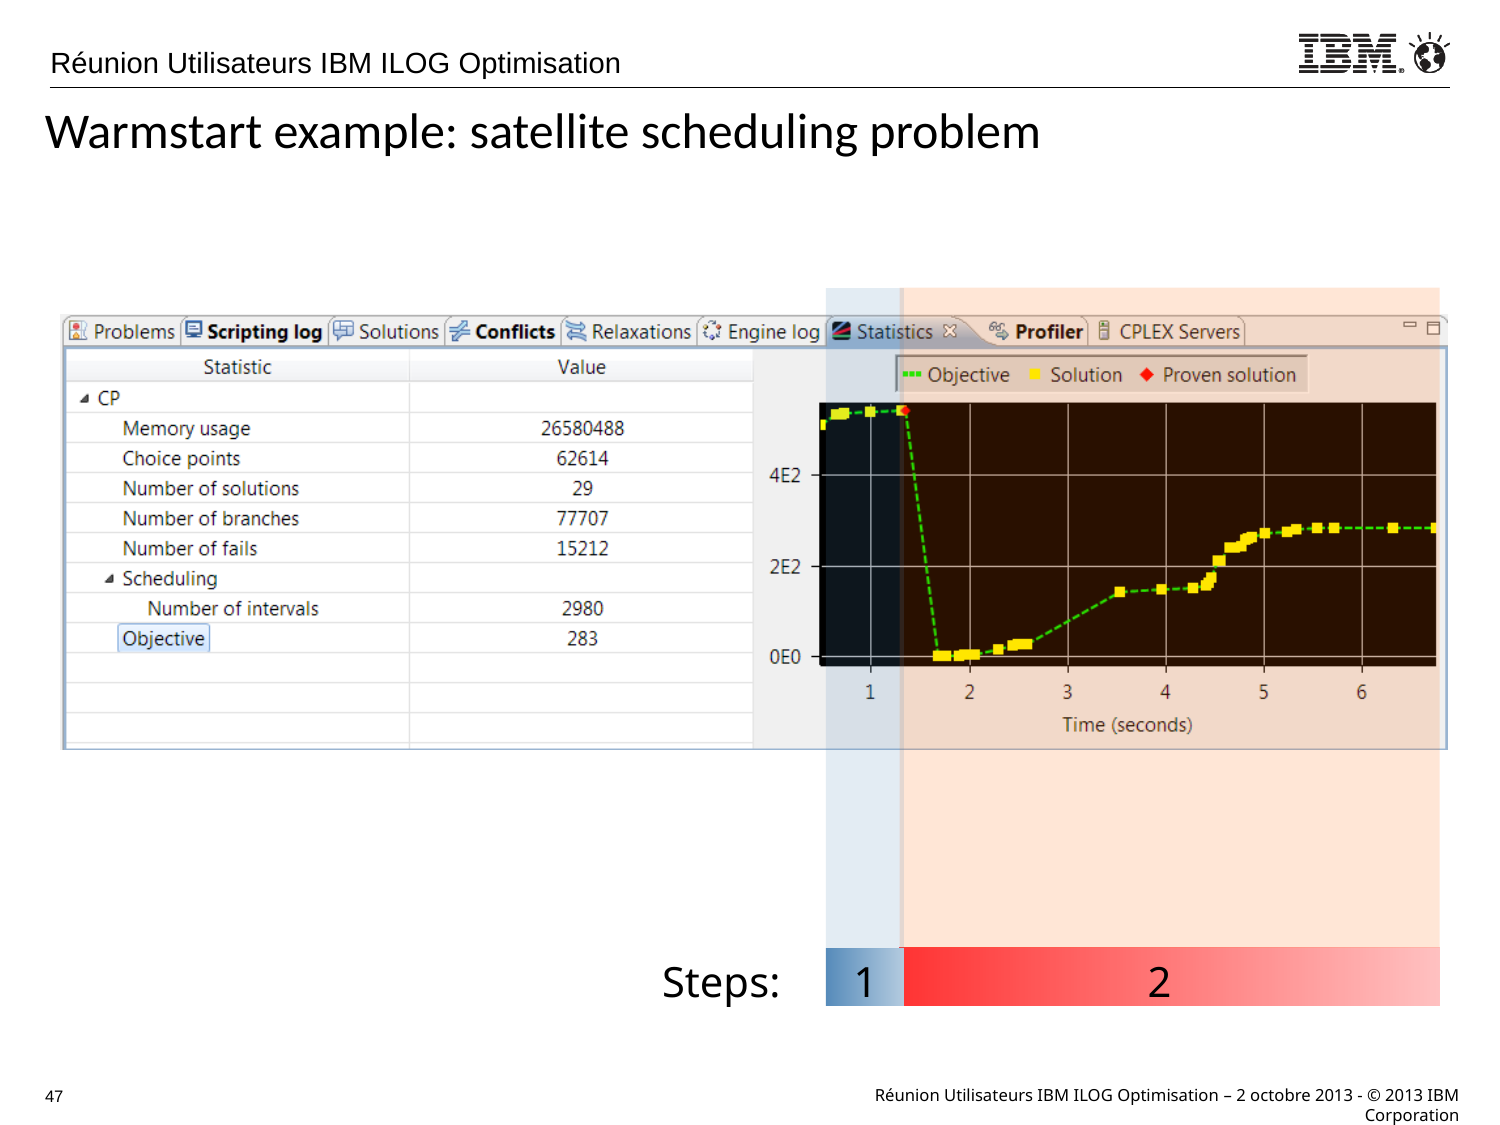

# Warmstart example: satellite scheduling problem
Steps:
1
2
47